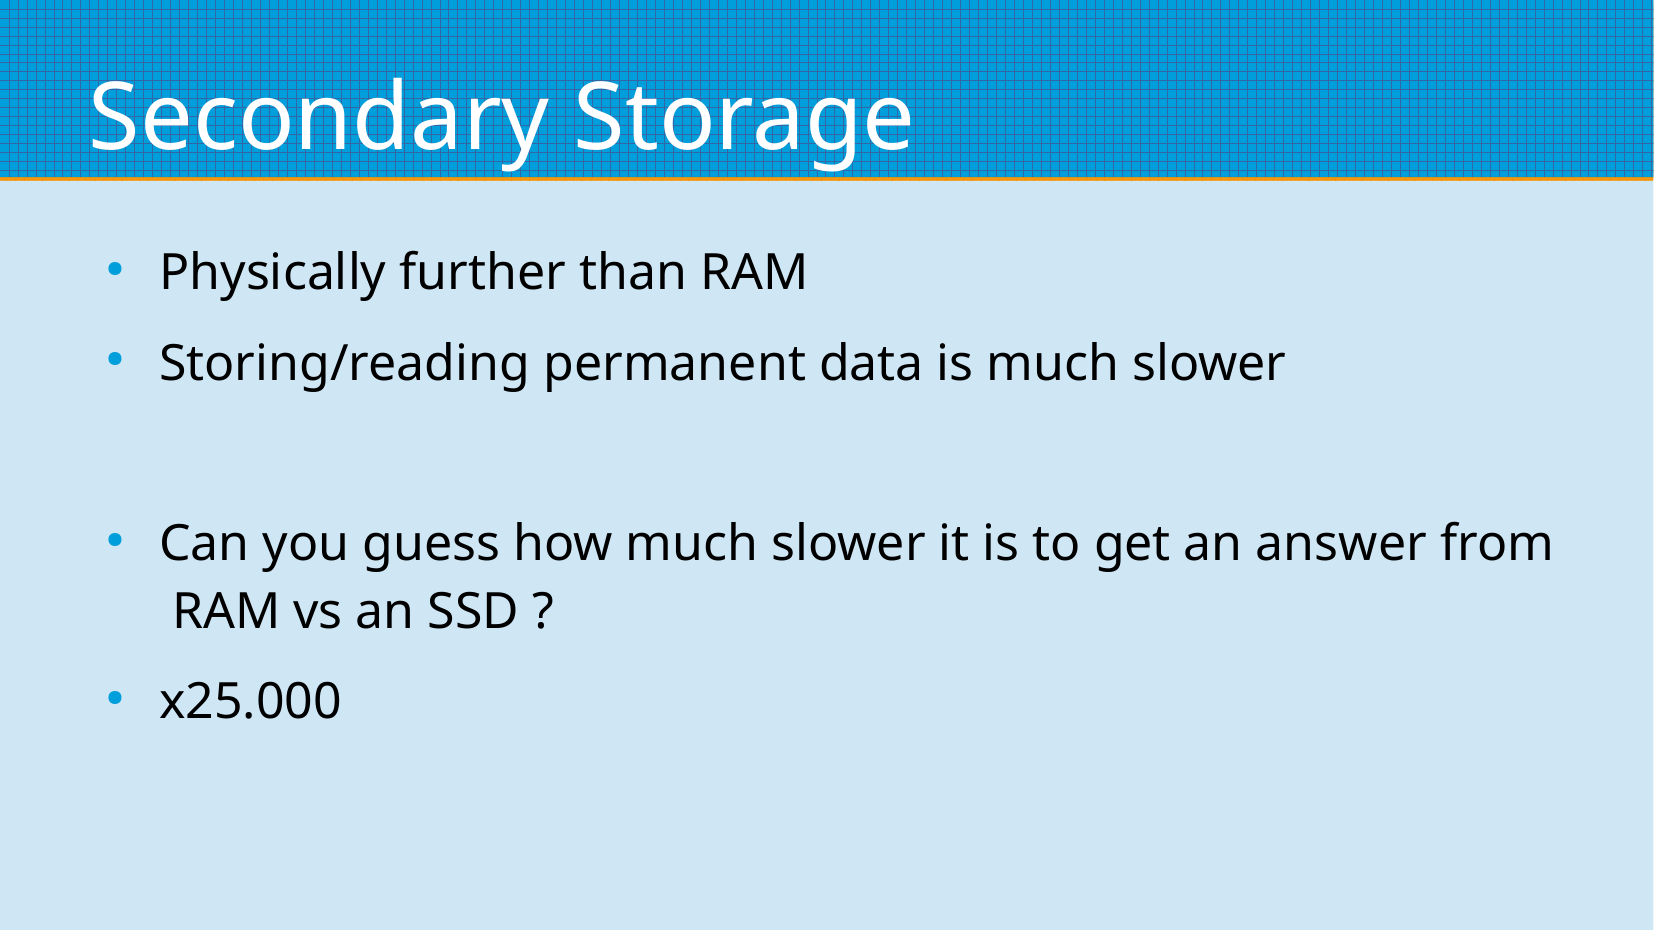

# Secondary Storage
Physically further than RAM
Storing/reading permanent data is much slower
Can you guess how much slower it is to get an answer from RAM vs an SSD ?
x25.000